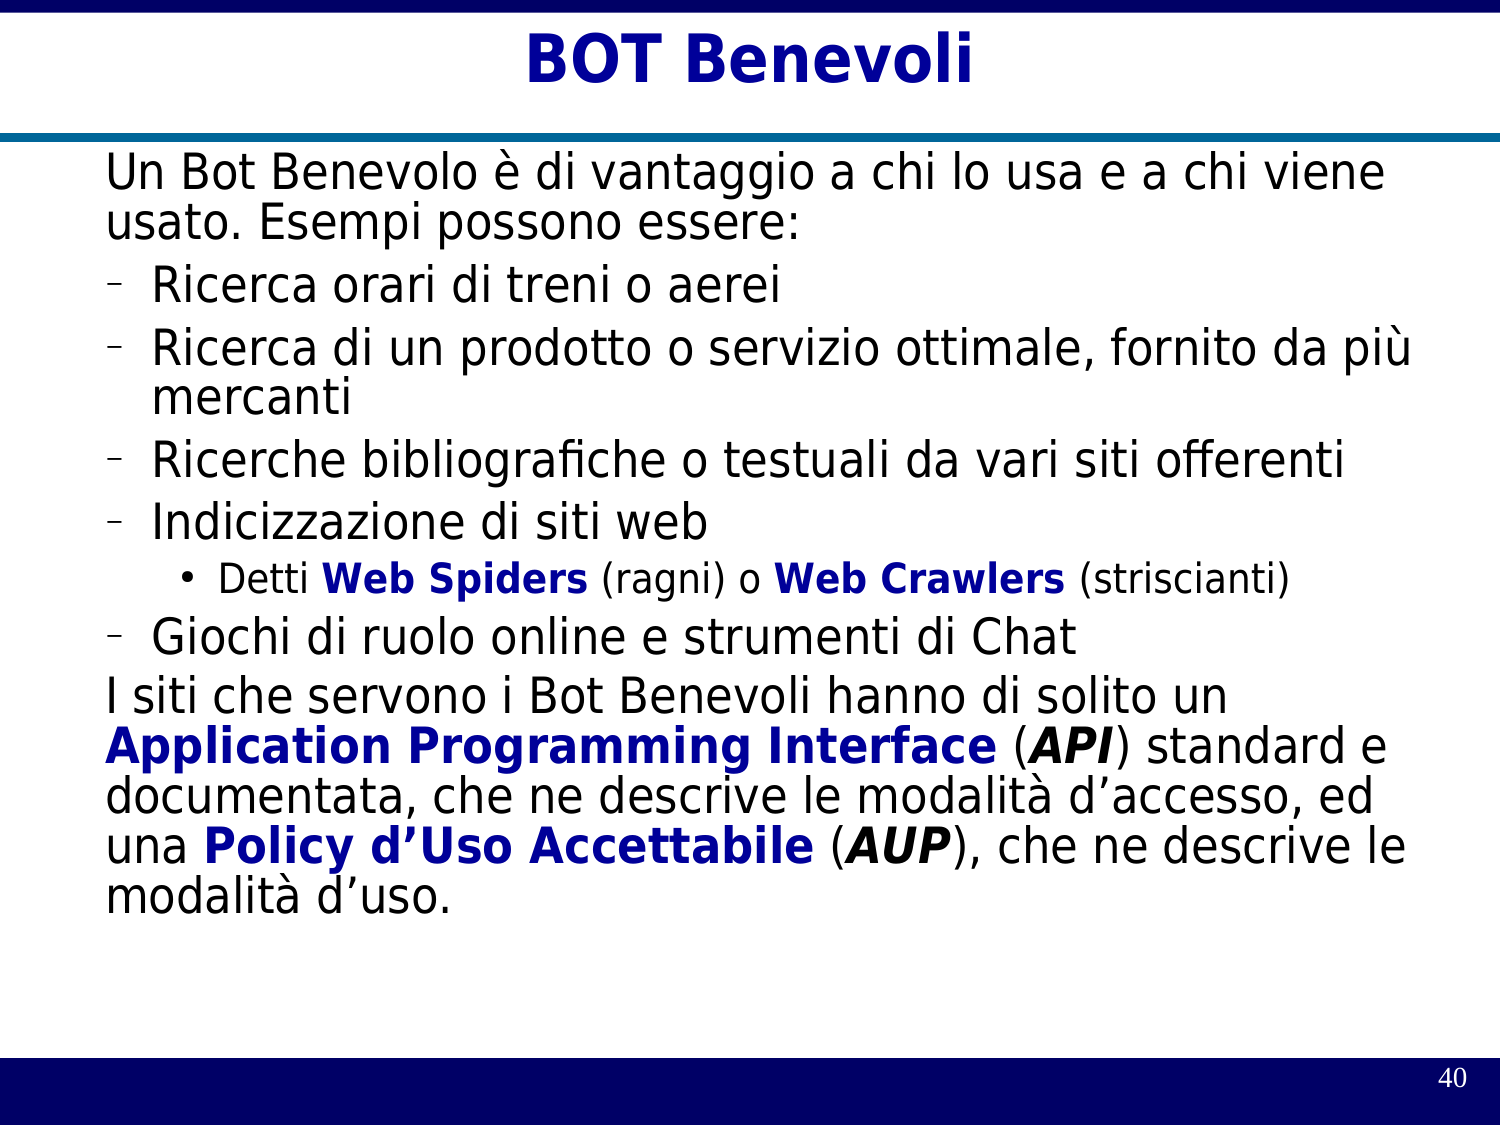

# BOT Benevoli
Un Bot Benevolo è di vantaggio a chi lo usa e a chi viene usato. Esempi possono essere:
Ricerca orari di treni o aerei
Ricerca di un prodotto o servizio ottimale, fornito da più mercanti
Ricerche bibliografiche o testuali da vari siti offerenti
Indicizzazione di siti web
Detti Web Spiders (ragni) o Web Crawlers (striscianti)
Giochi di ruolo online e strumenti di Chat
I siti che servono i Bot Benevoli hanno di solito un Application Programming Interface (API) standard e documentata, che ne descrive le modalità d’accesso, ed una Policy d’Uso Accettabile (AUP), che ne descrive le modalità d’uso.